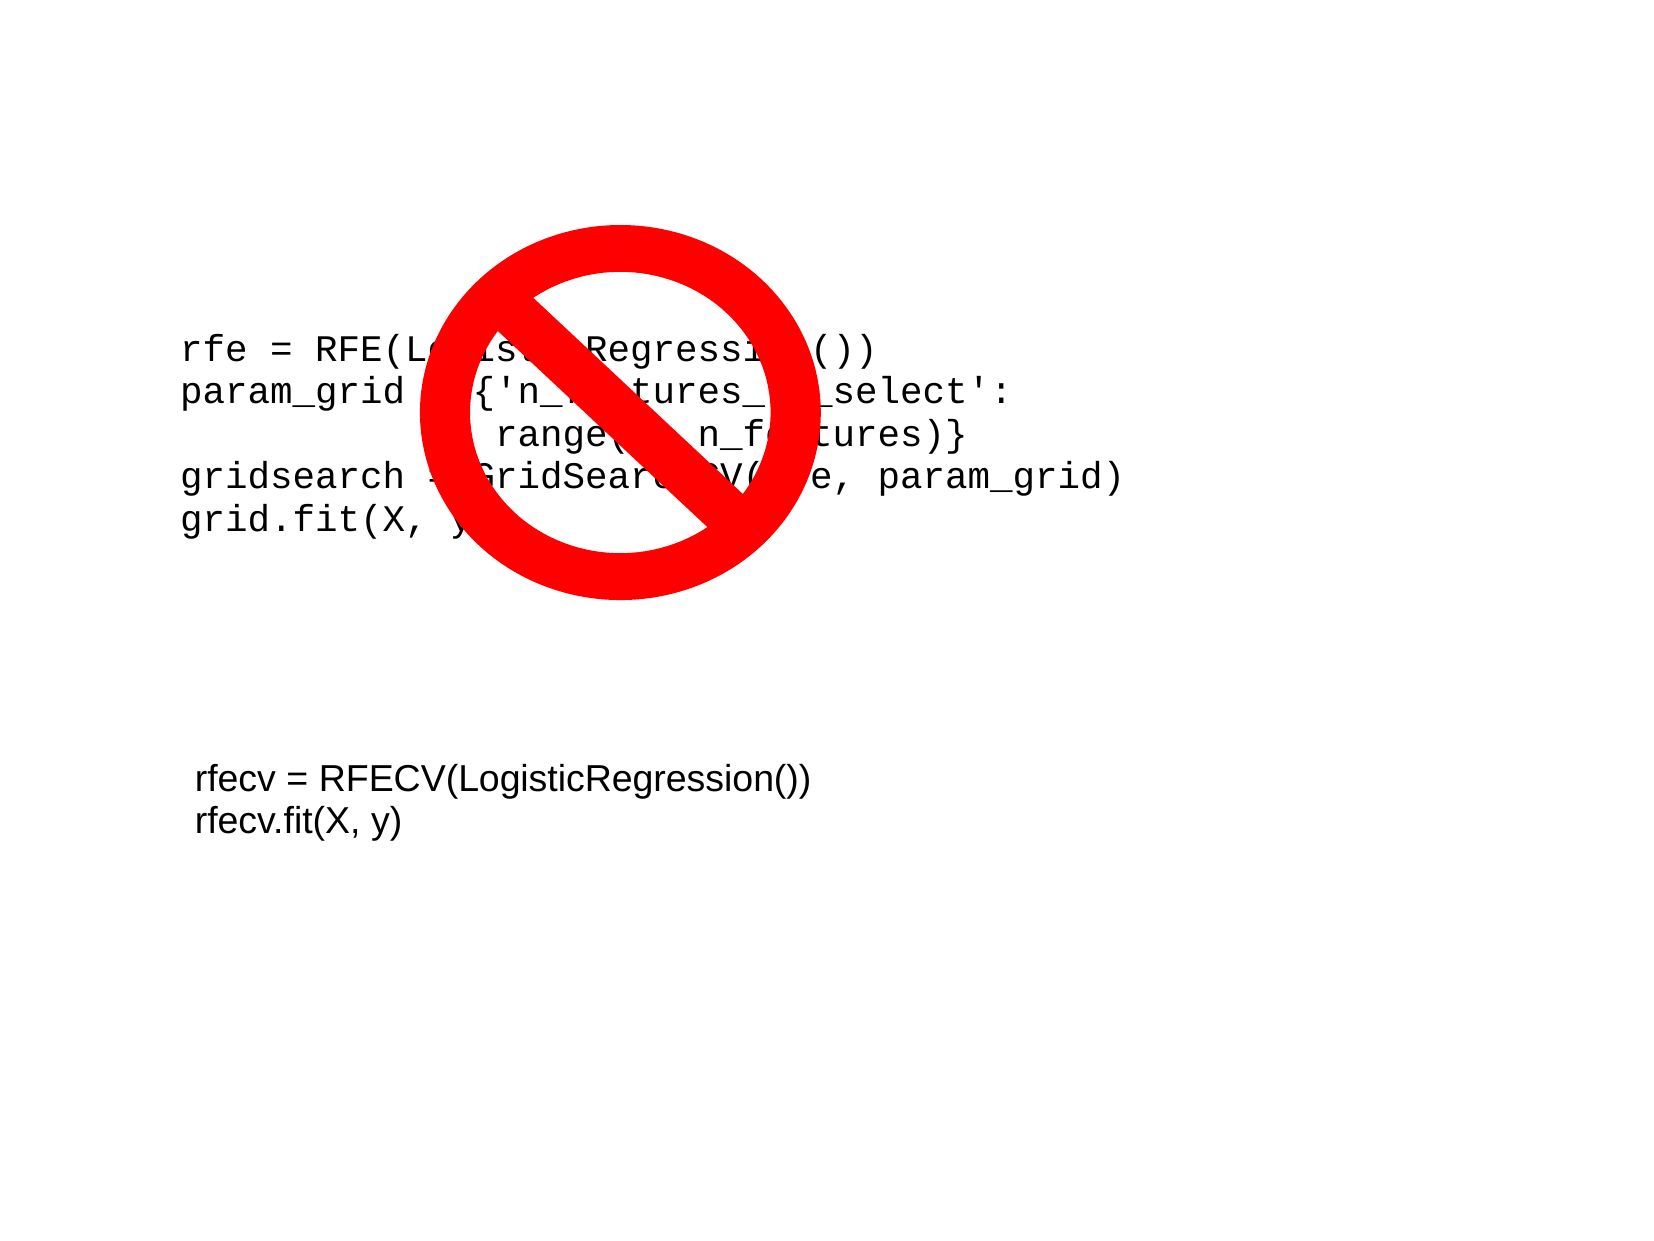

rfe = RFE(LogisticRegression())
param_grid = {'n_features_to_select':
 range(1, n_features)}
gridsearch = GridSearchCV(rfe, param_grid)
grid.fit(X, y)
rfecv = RFECV(LogisticRegression())
rfecv.fit(X, y)